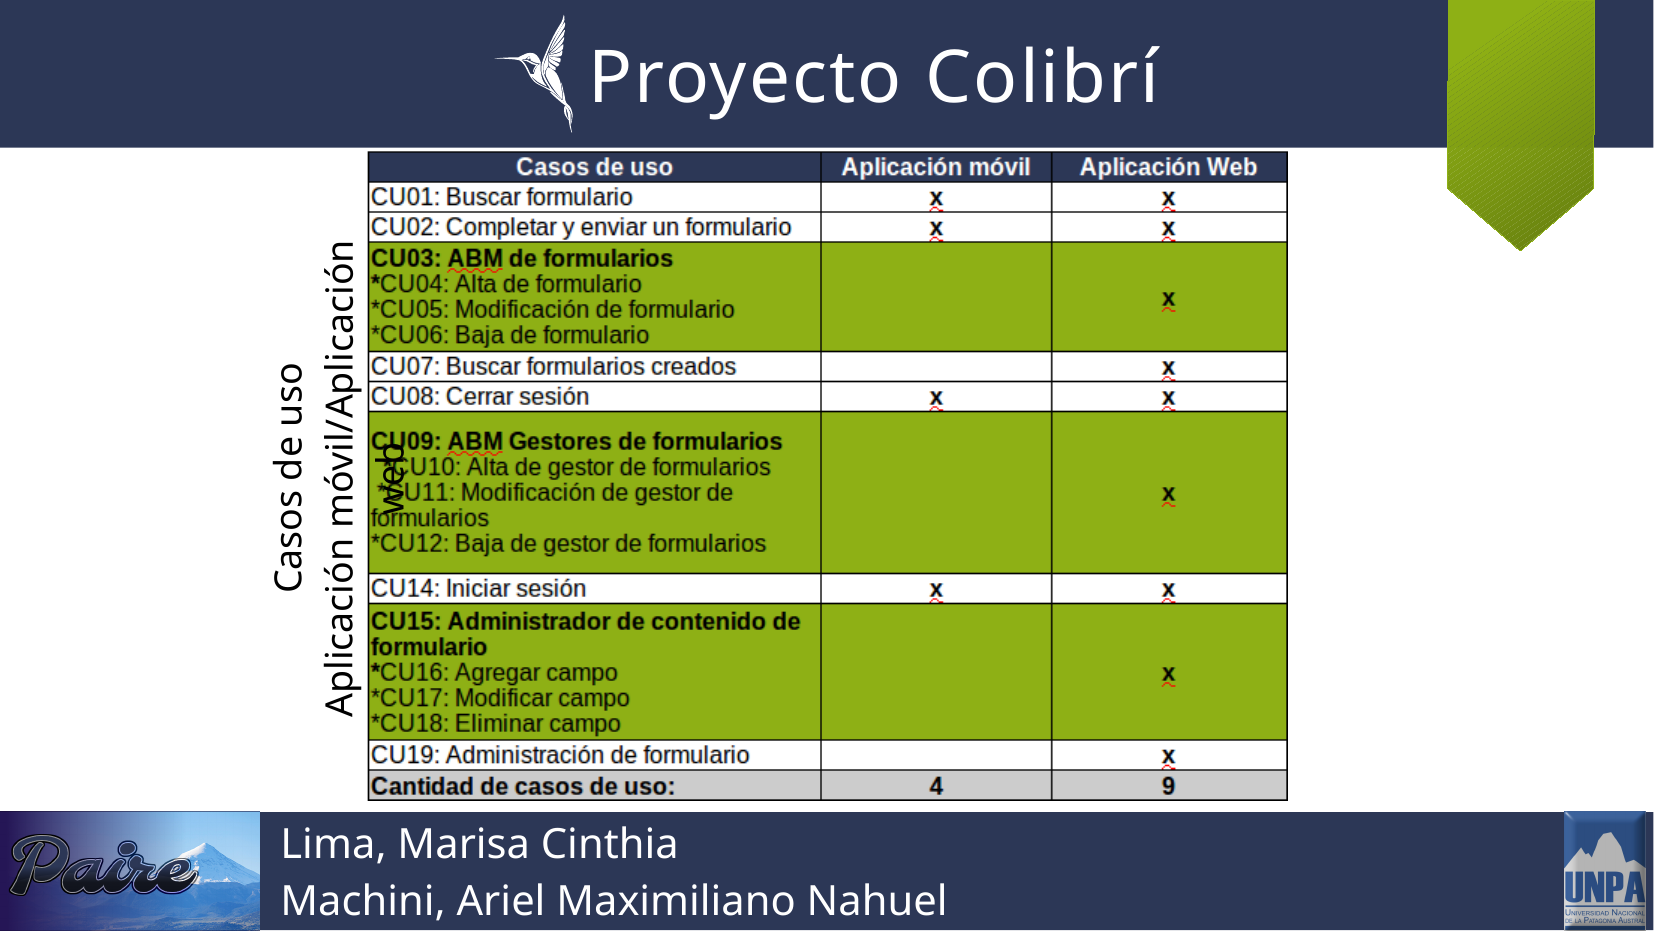

Proyecto Colibrí
Casos de uso
Aplicación móvil/Aplicación web
Lima, Marisa Cinthia
Machini, Ariel Maximiliano Nahuel